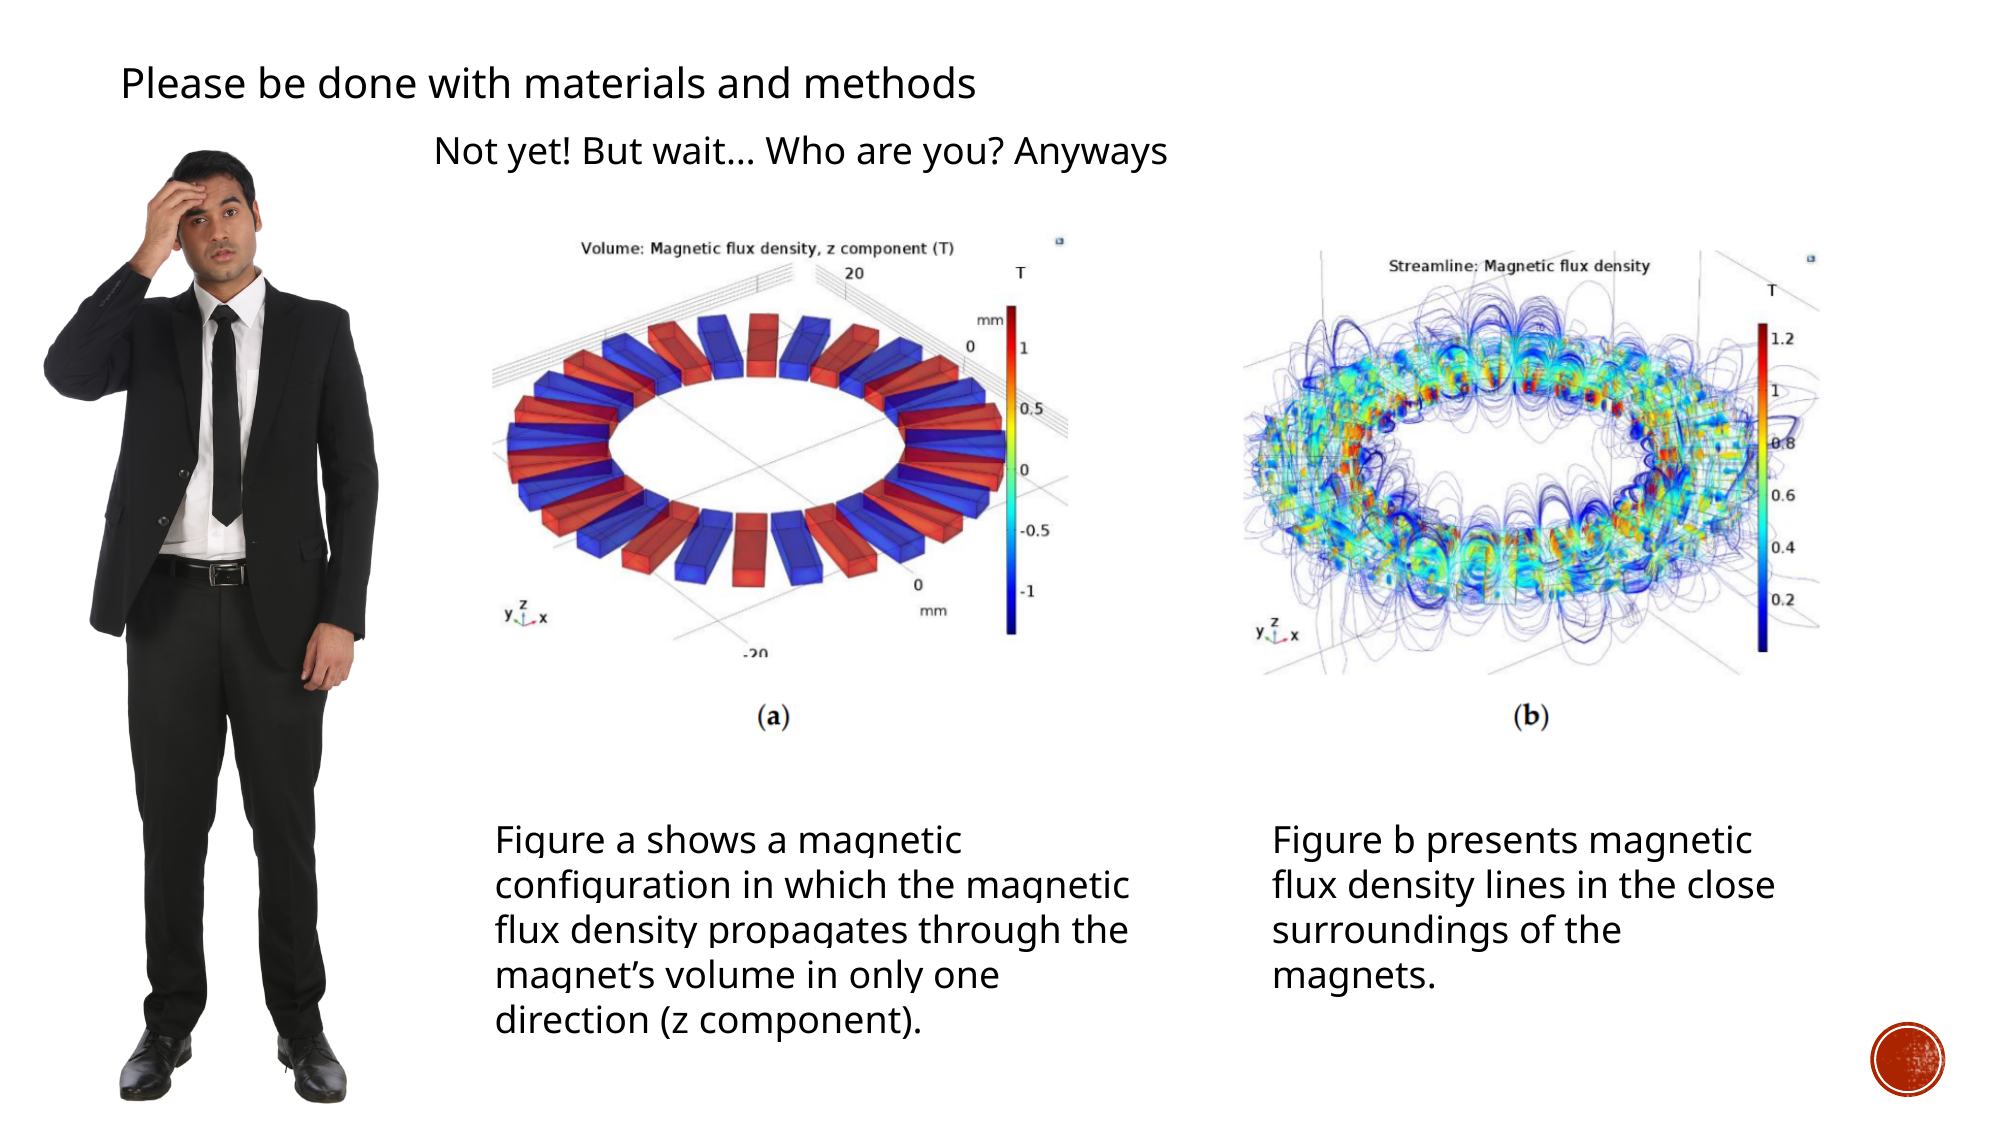

Please be done with materials and methods
Not yet! But wait… Who are you? Anyways
Figure a shows a magnetic configuration in which the magnetic flux density propagates through the magnet’s volume in only one direction (z component).
Figure b presents magnetic flux density lines in the close surroundings of the magnets.